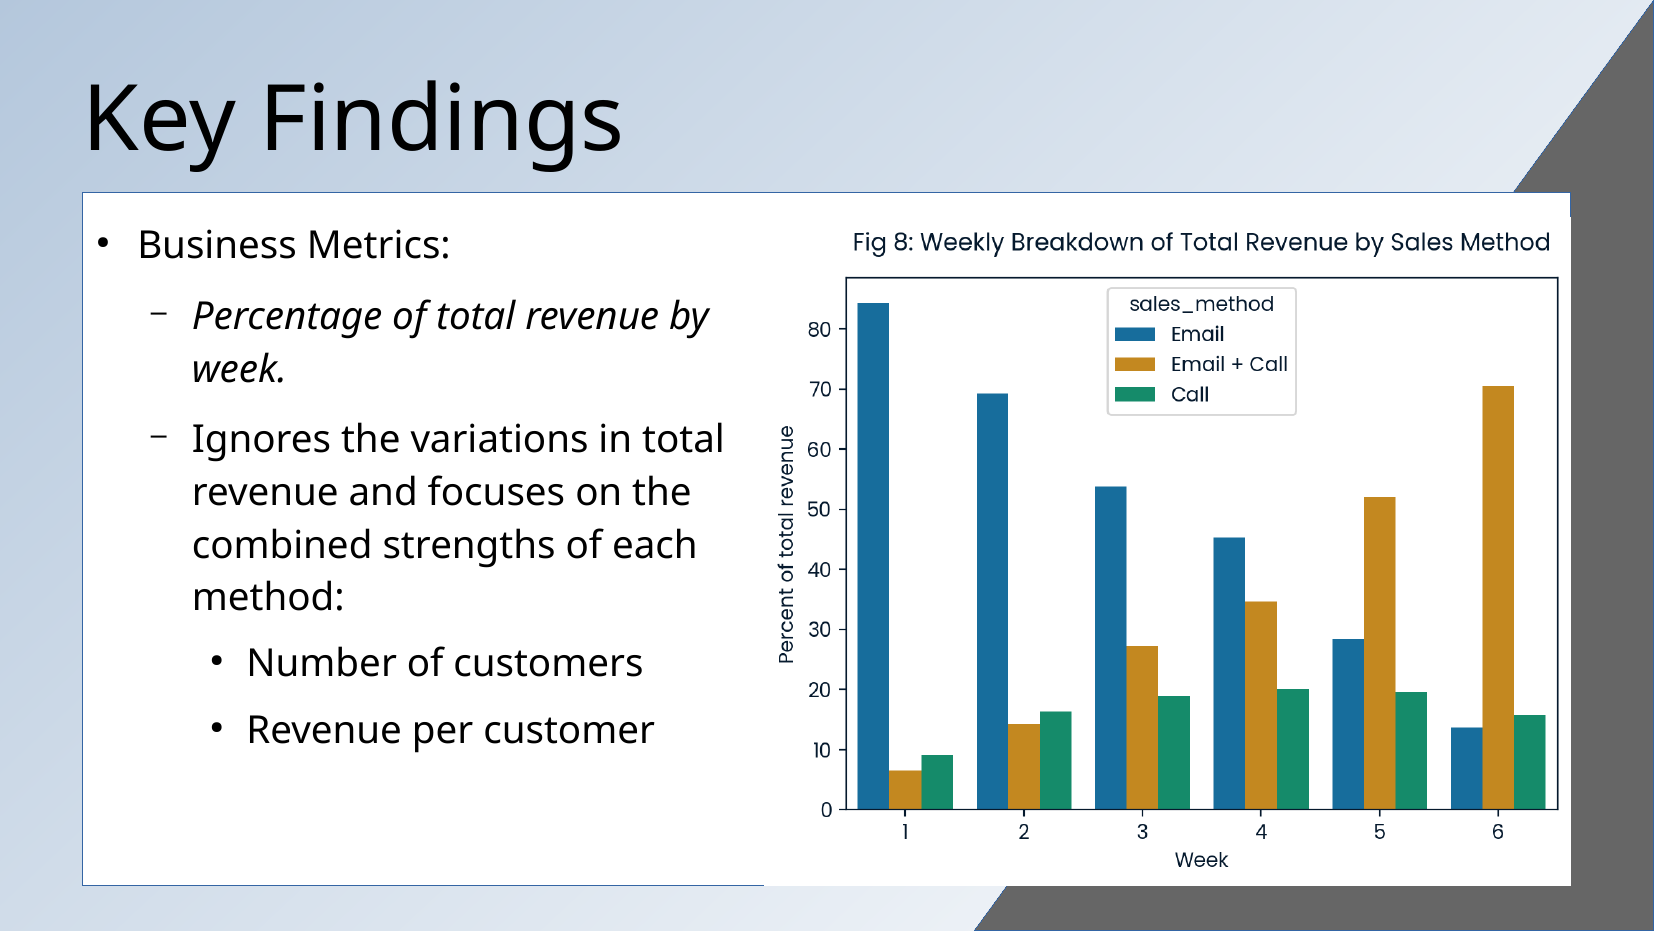

# Key Findings
Business Metrics:
Percentage of total revenue by week.
Ignores the variations in total revenue and focuses on the combined strengths of each method:
Number of customers
Revenue per customer